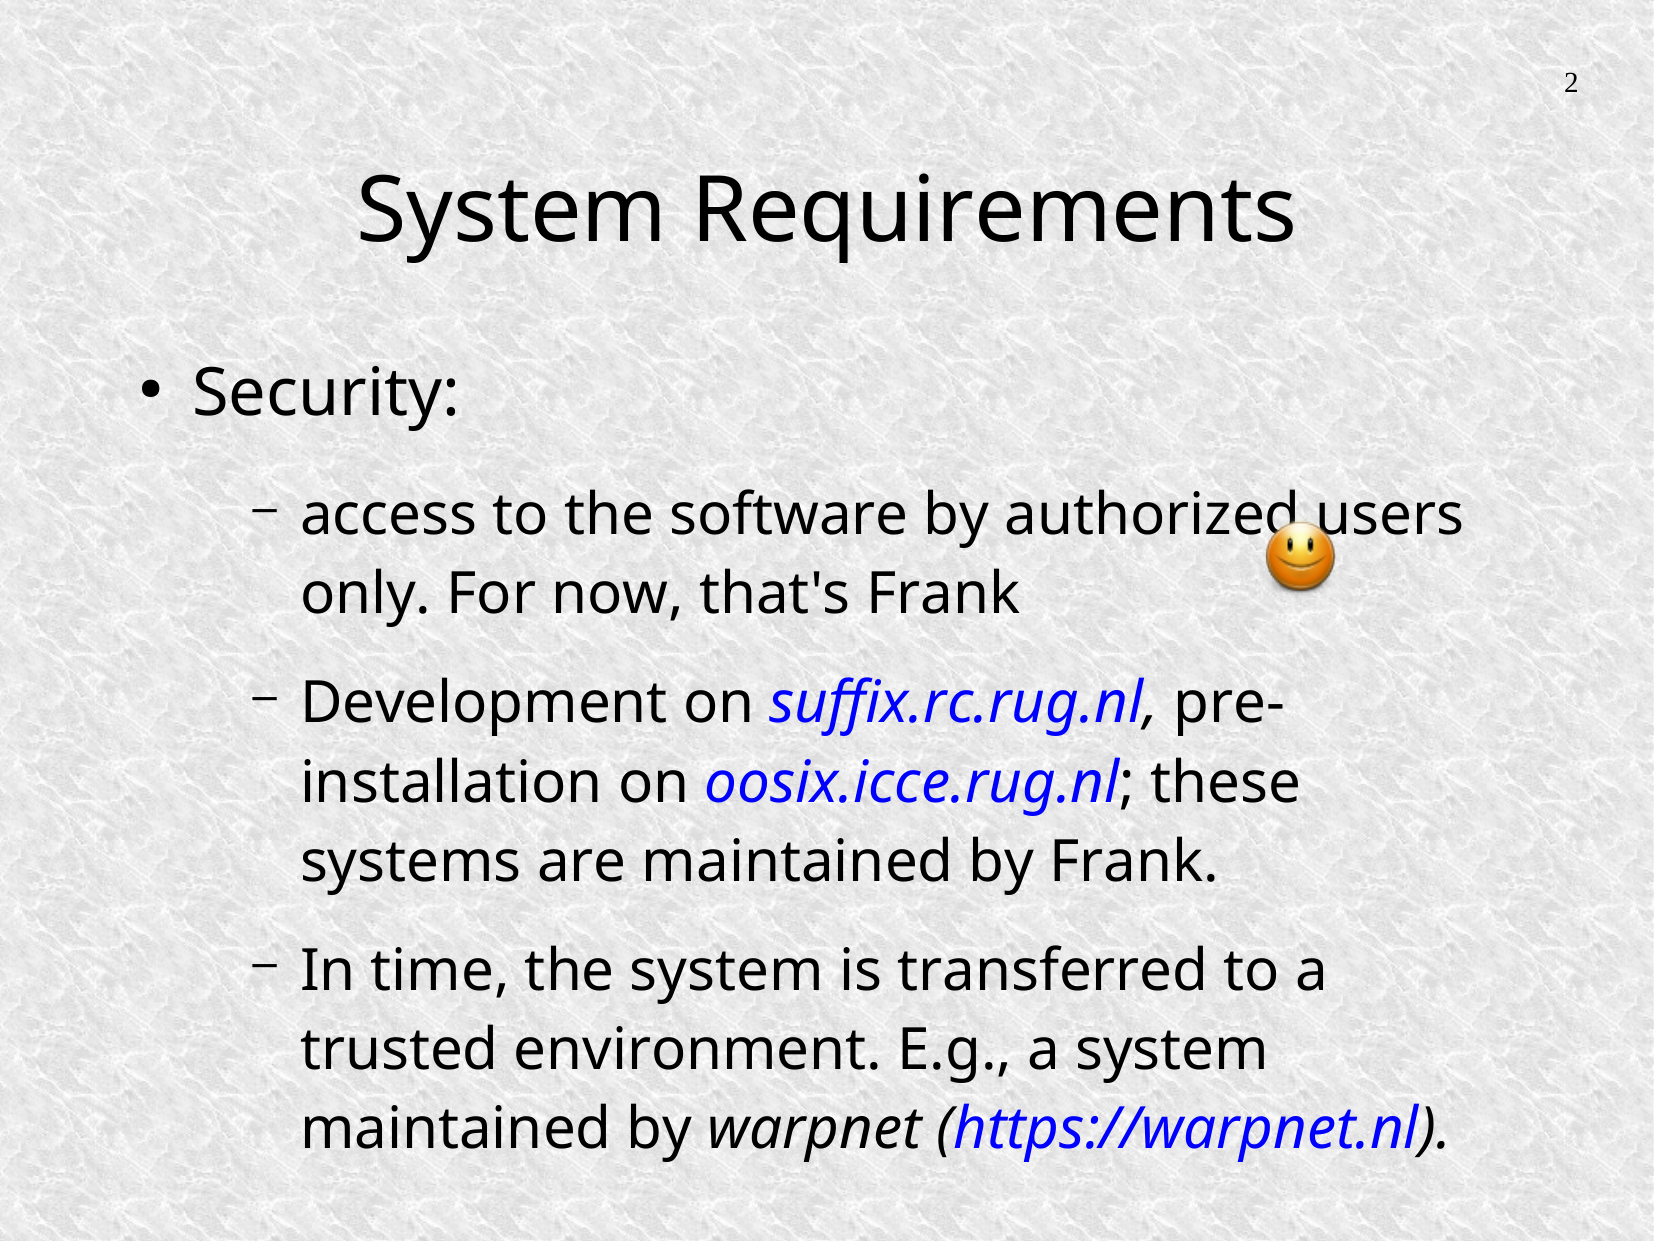

2
# System Requirements
Security:
access to the software by authorized users only. For now, that's Frank
Development on suffix.rc.rug.nl, pre-installation on oosix.icce.rug.nl; these systems are maintained by Frank.
In time, the system is transferred to a trusted environment. E.g., a system maintained by warpnet (https://warpnet.nl).